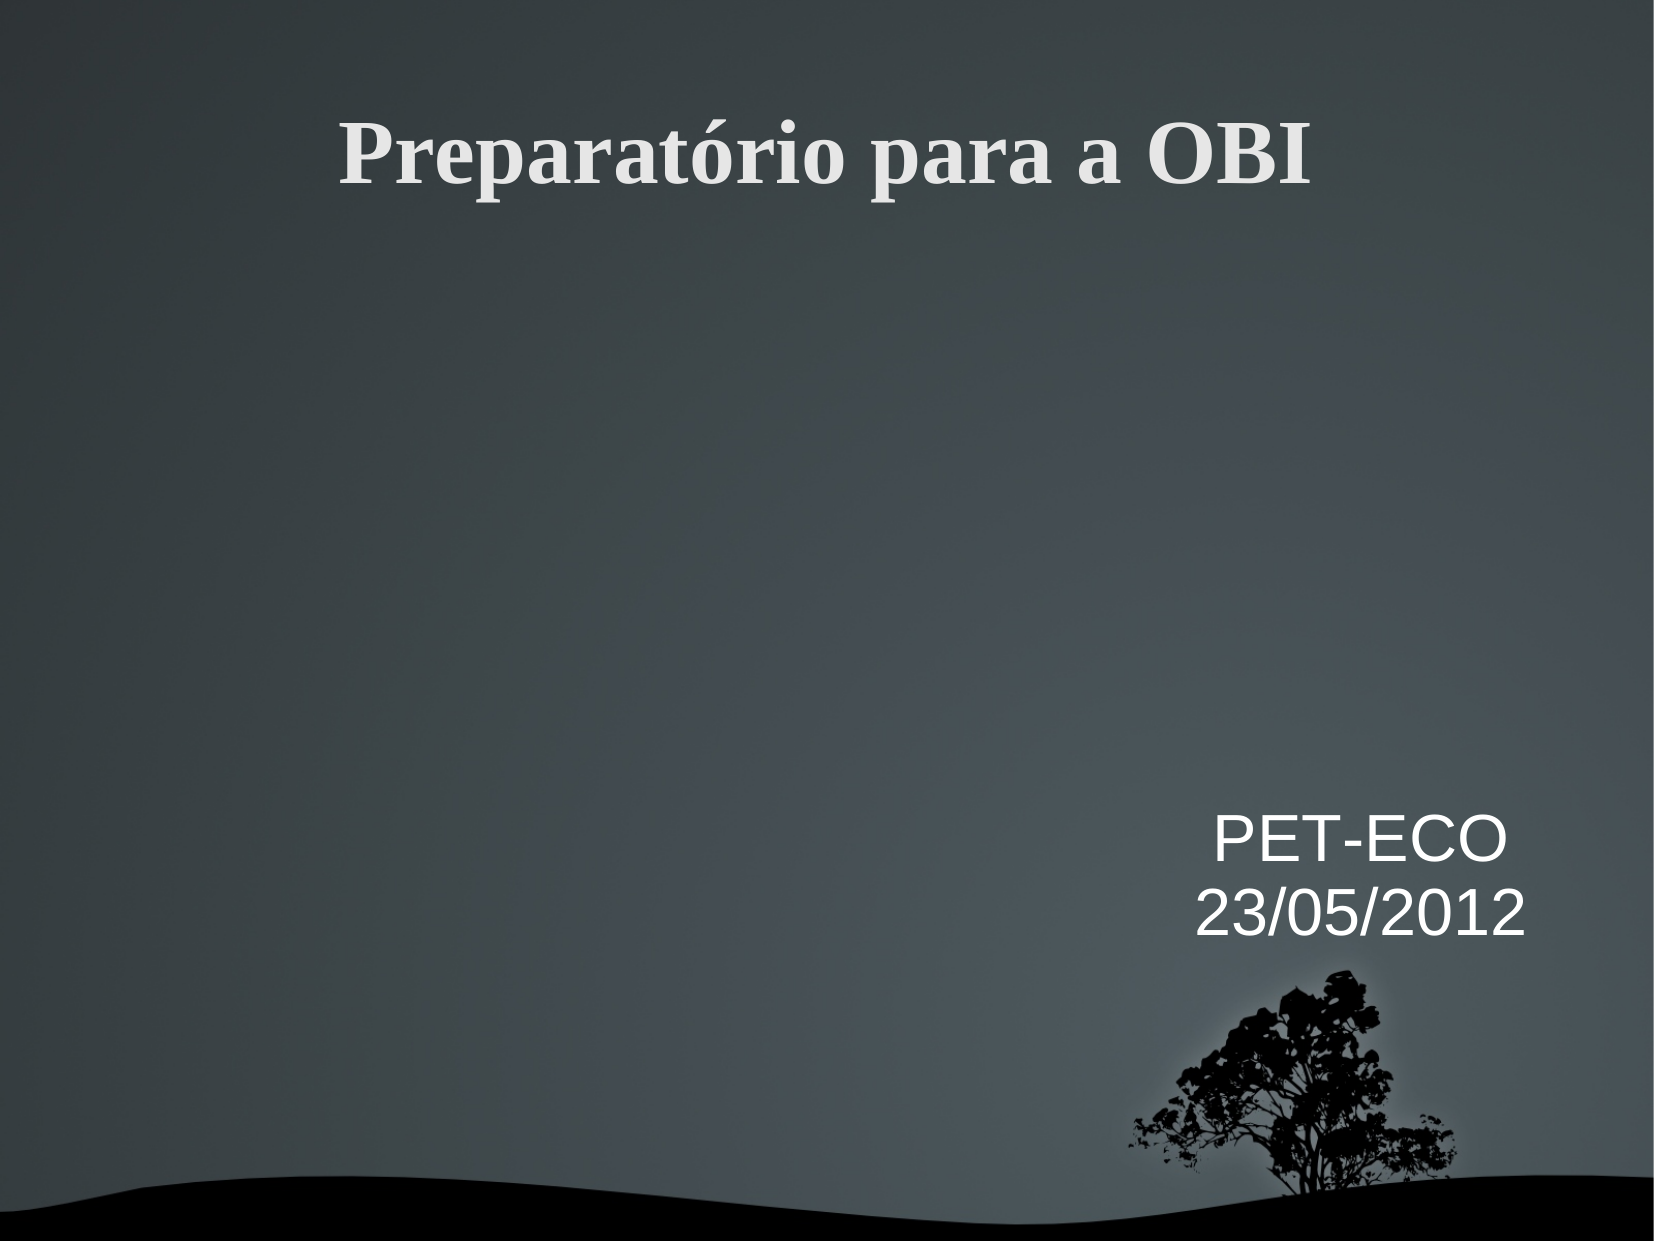

# Preparatório para a OBI
PET-ECO
23/05/2012